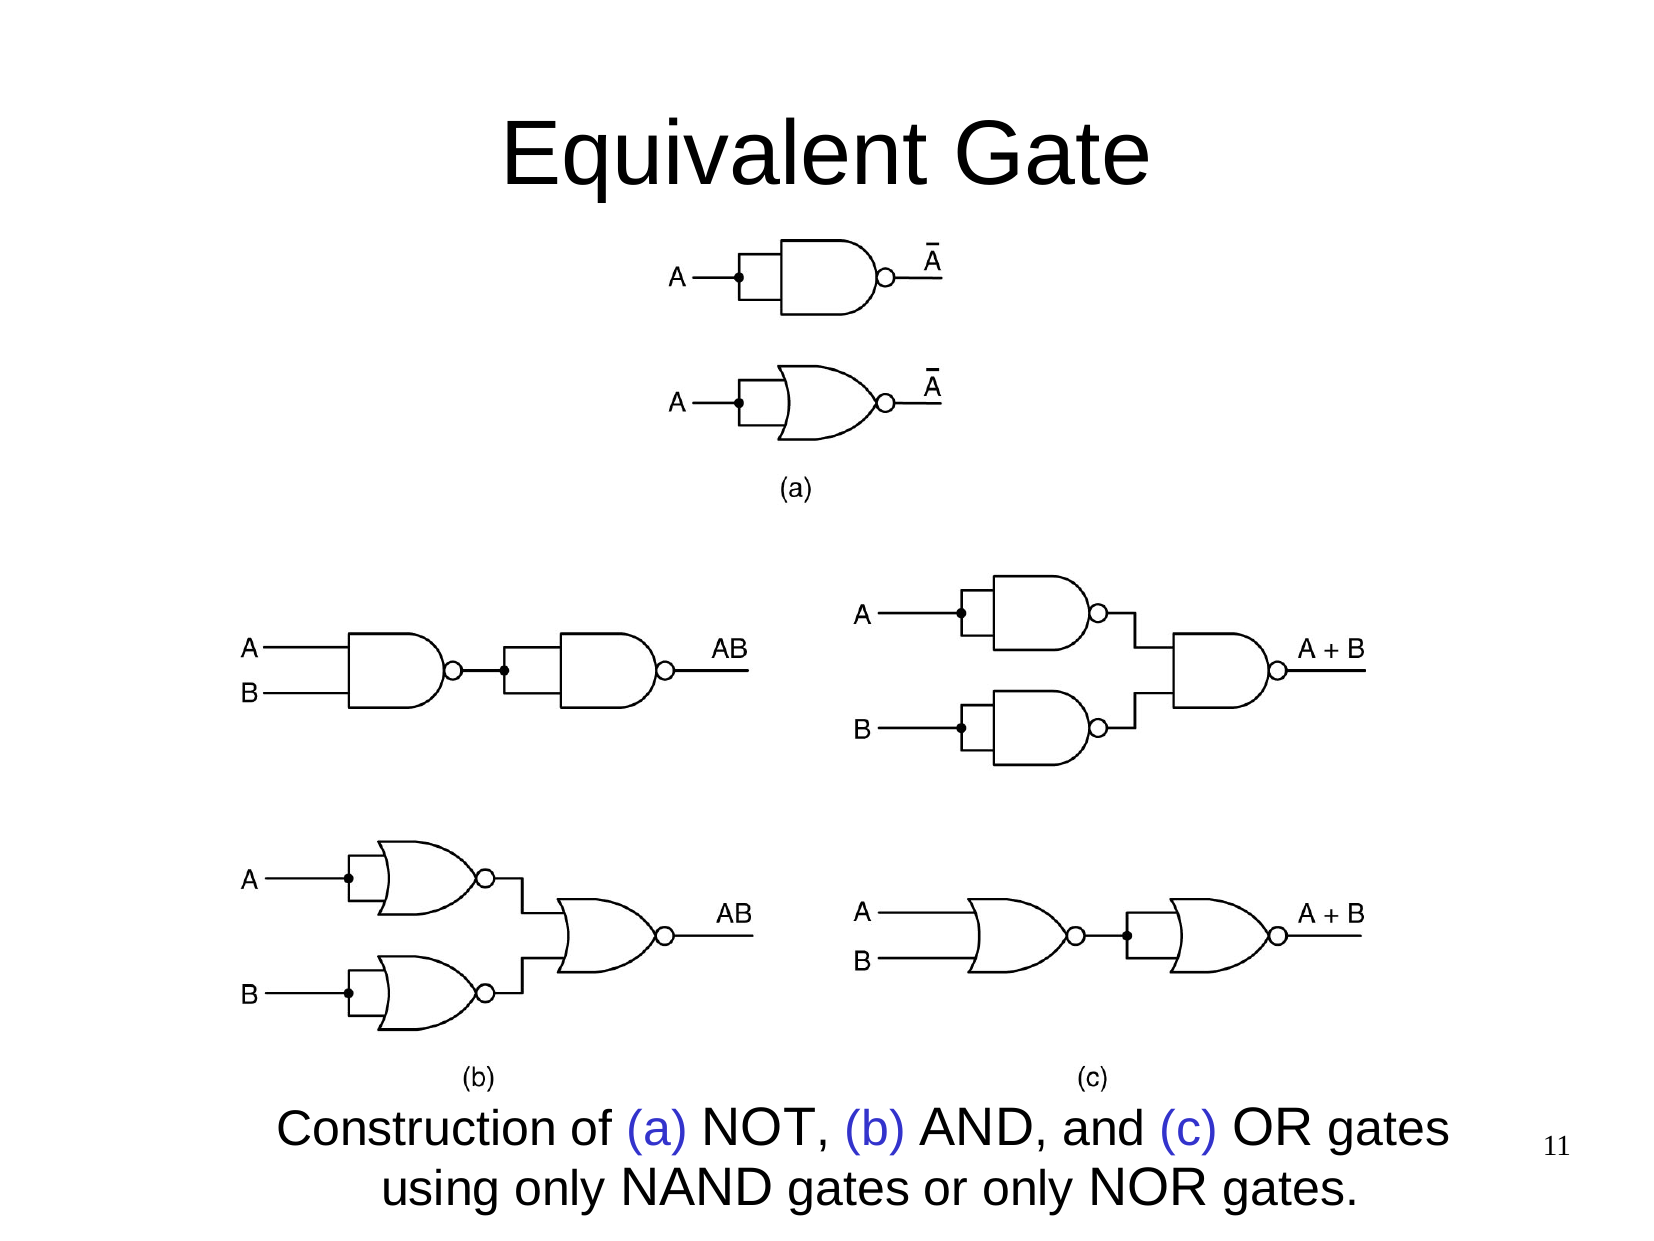

# Equivalent Gate
Construction of (a) NOT, (b) AND, and (c) OR gates
using only NAND gates or only NOR gates.
11